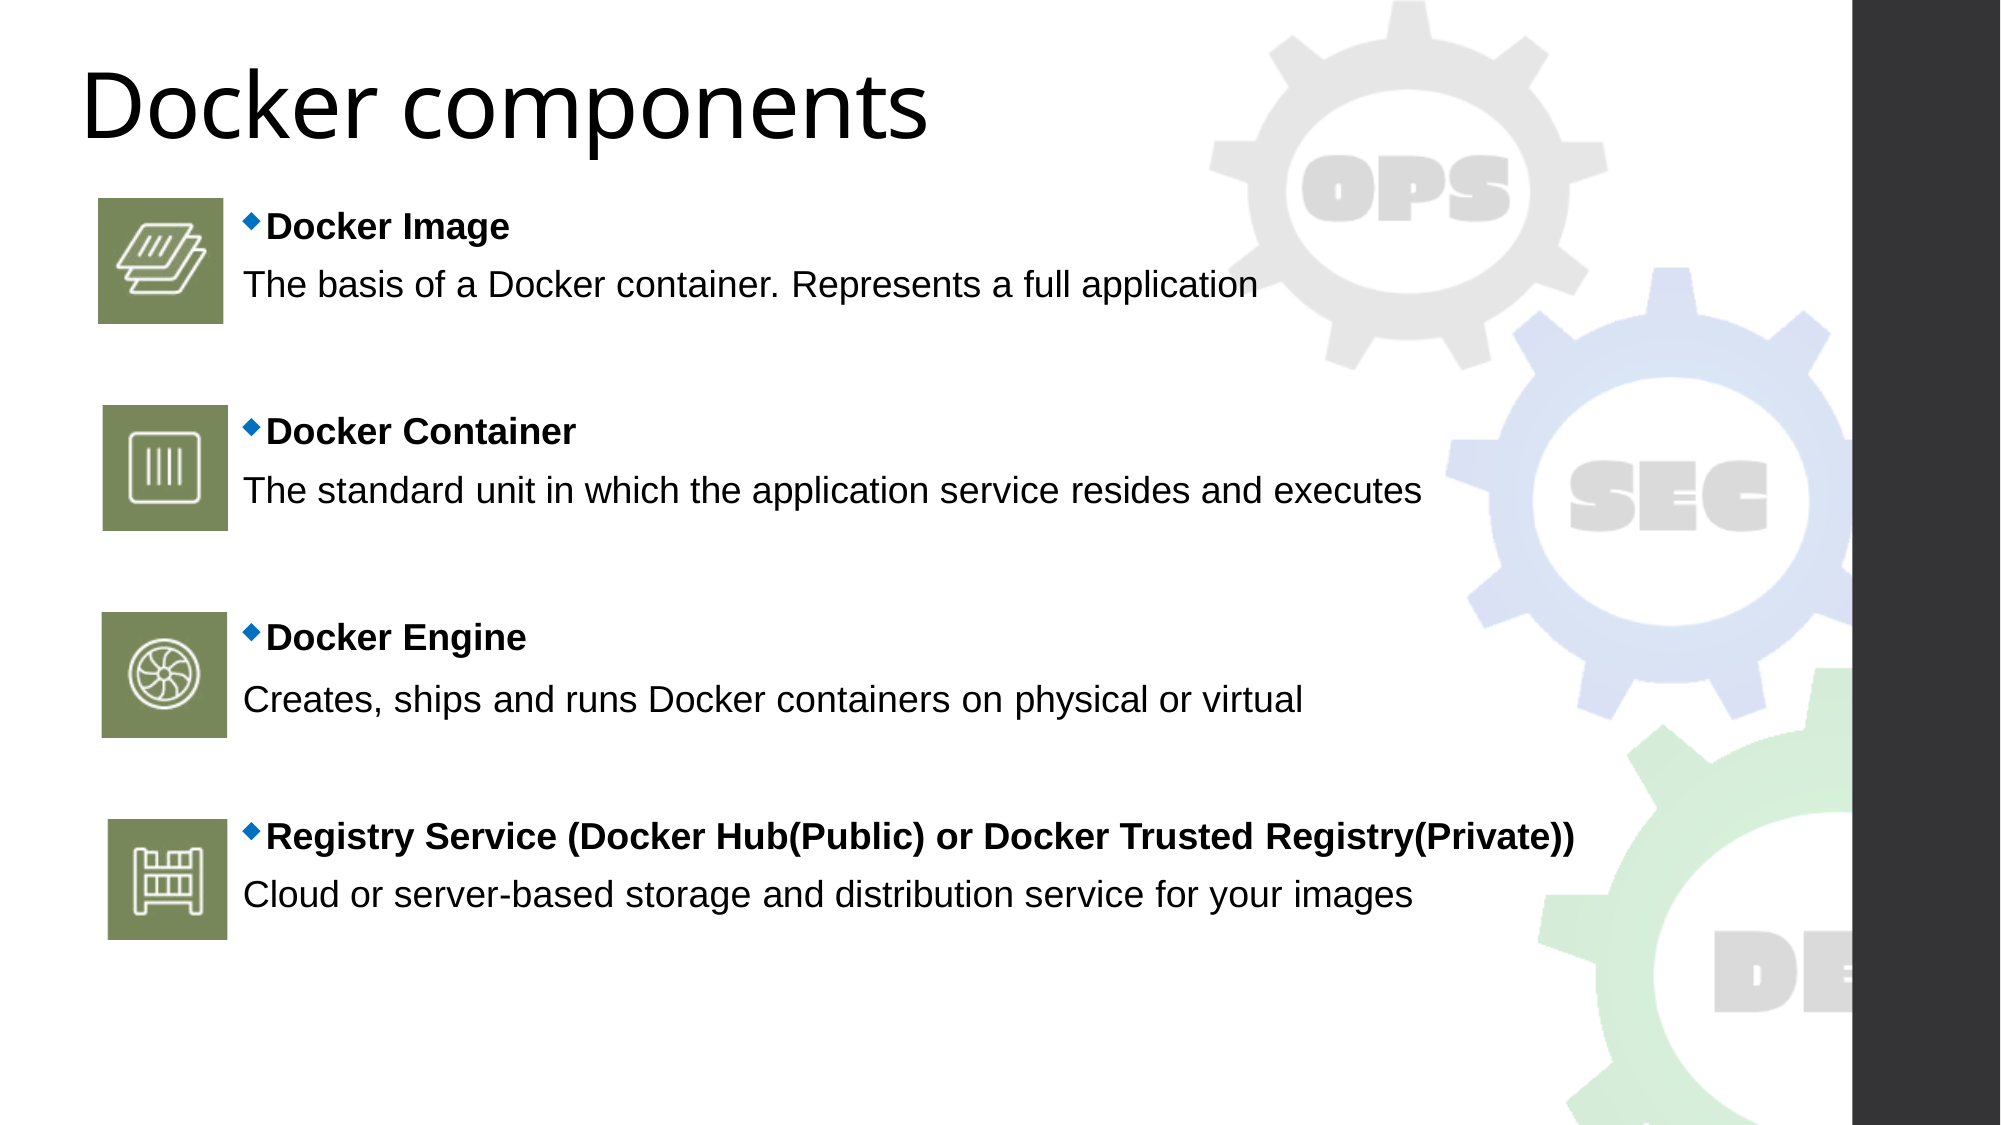

# Docker components
Docker Image
The basis of a Docker container. Represents a full application
Docker Container
The standard unit in which the application service resides and executes
Docker Engine
Creates, ships and runs Docker containers on physical or virtual
Registry Service (Docker Hub(Public) or Docker Trusted Registry(Private))
Cloud or server-based storage and distribution service for your images